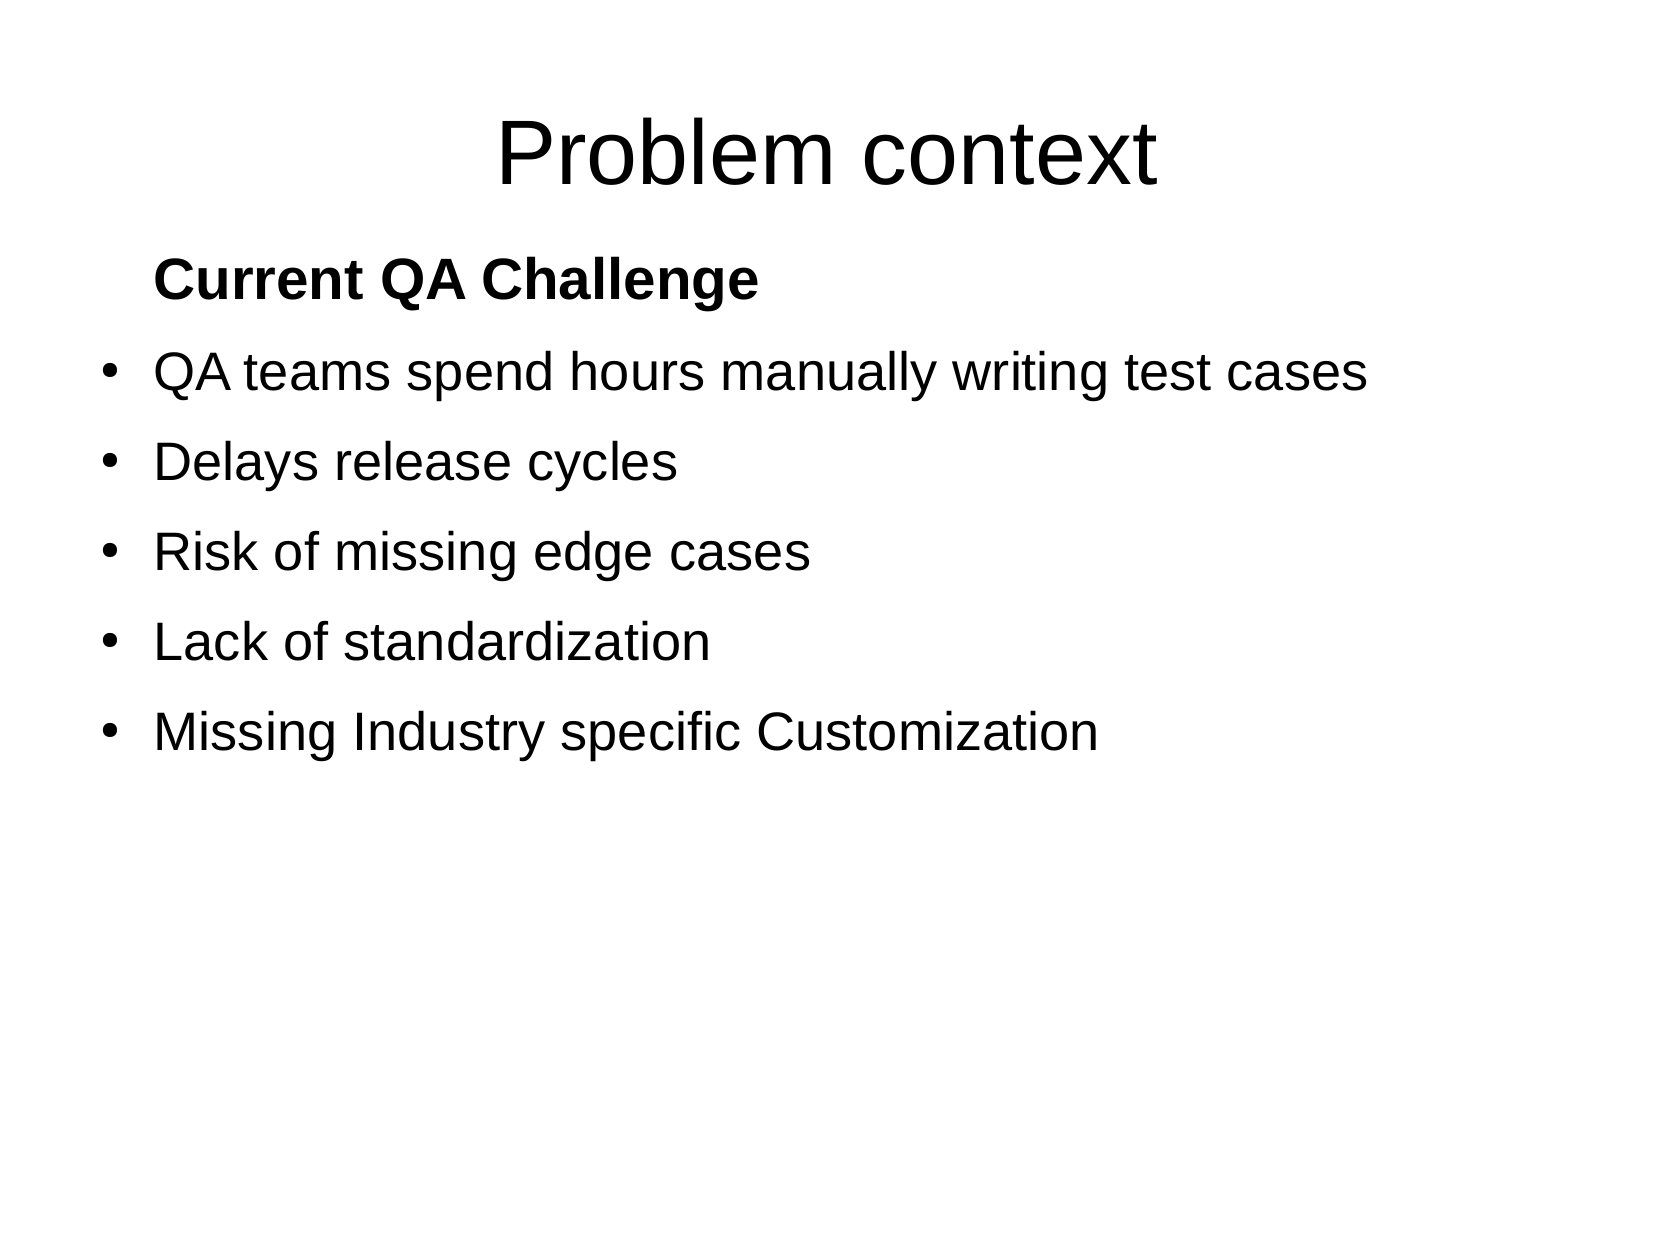

# Problem context
Current QA Challenge
QA teams spend hours manually writing test cases
Delays release cycles
Risk of missing edge cases
Lack of standardization
Missing Industry specific Customization